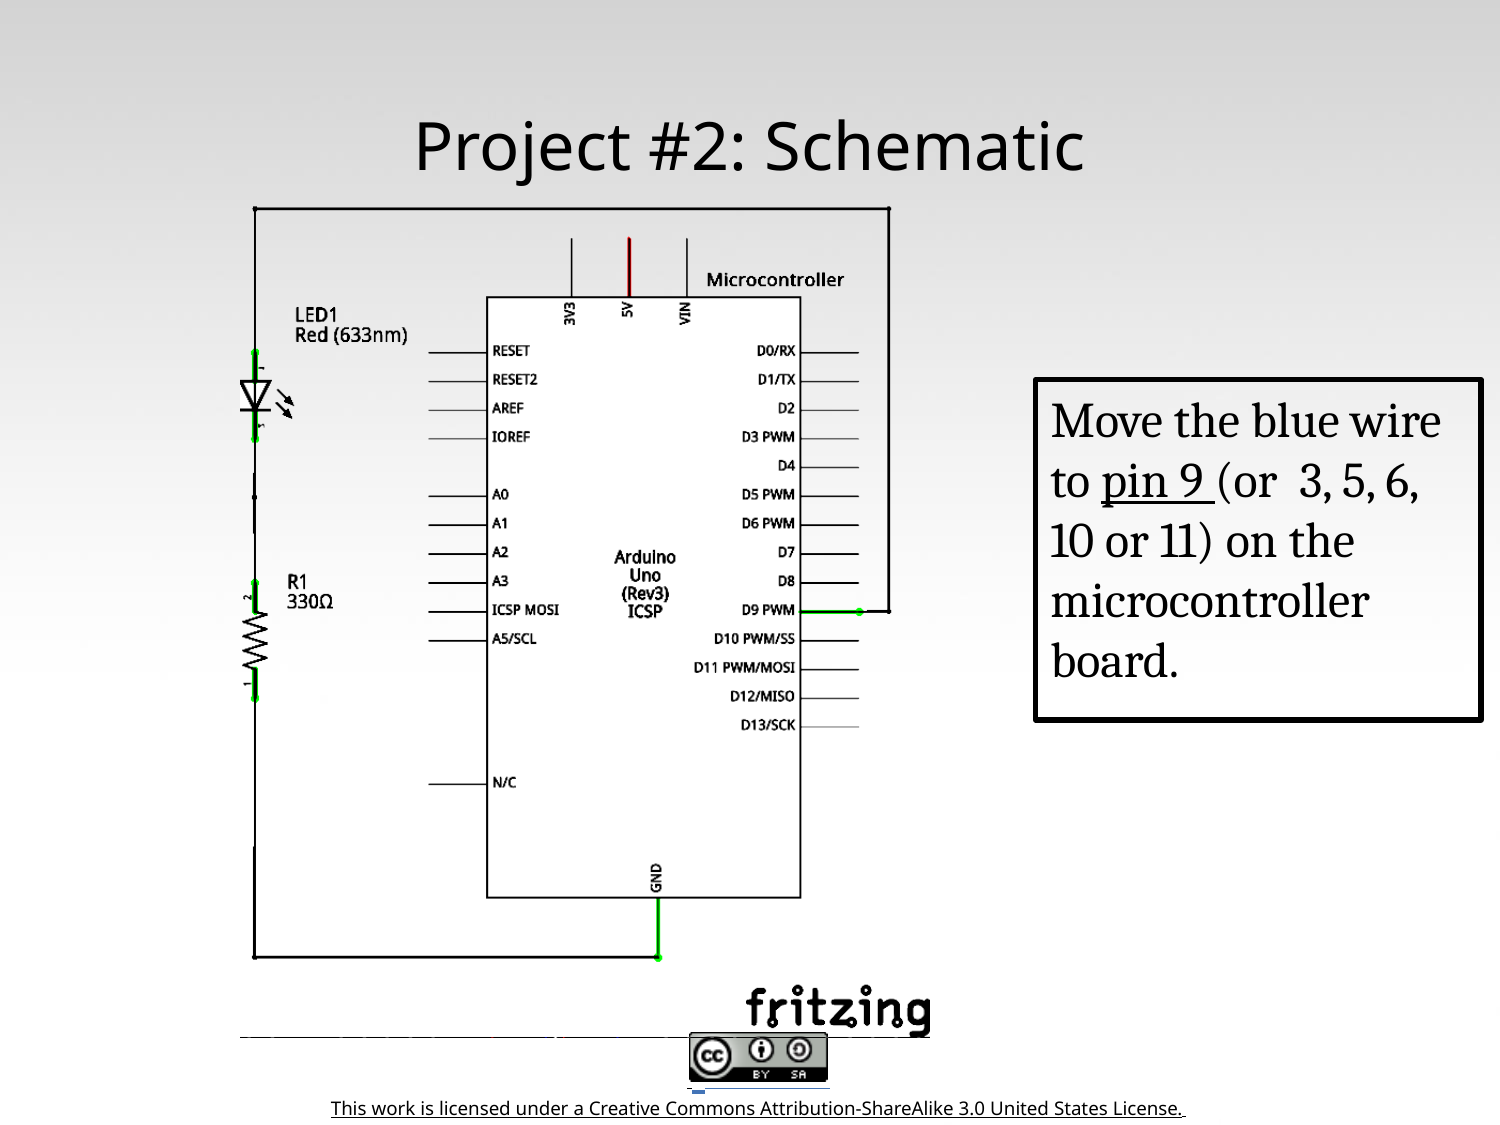

# Project #2: Schematic
Move the blue wire to pin 9 (or 3, 5, 6, 10 or 11) on the microcontroller board.